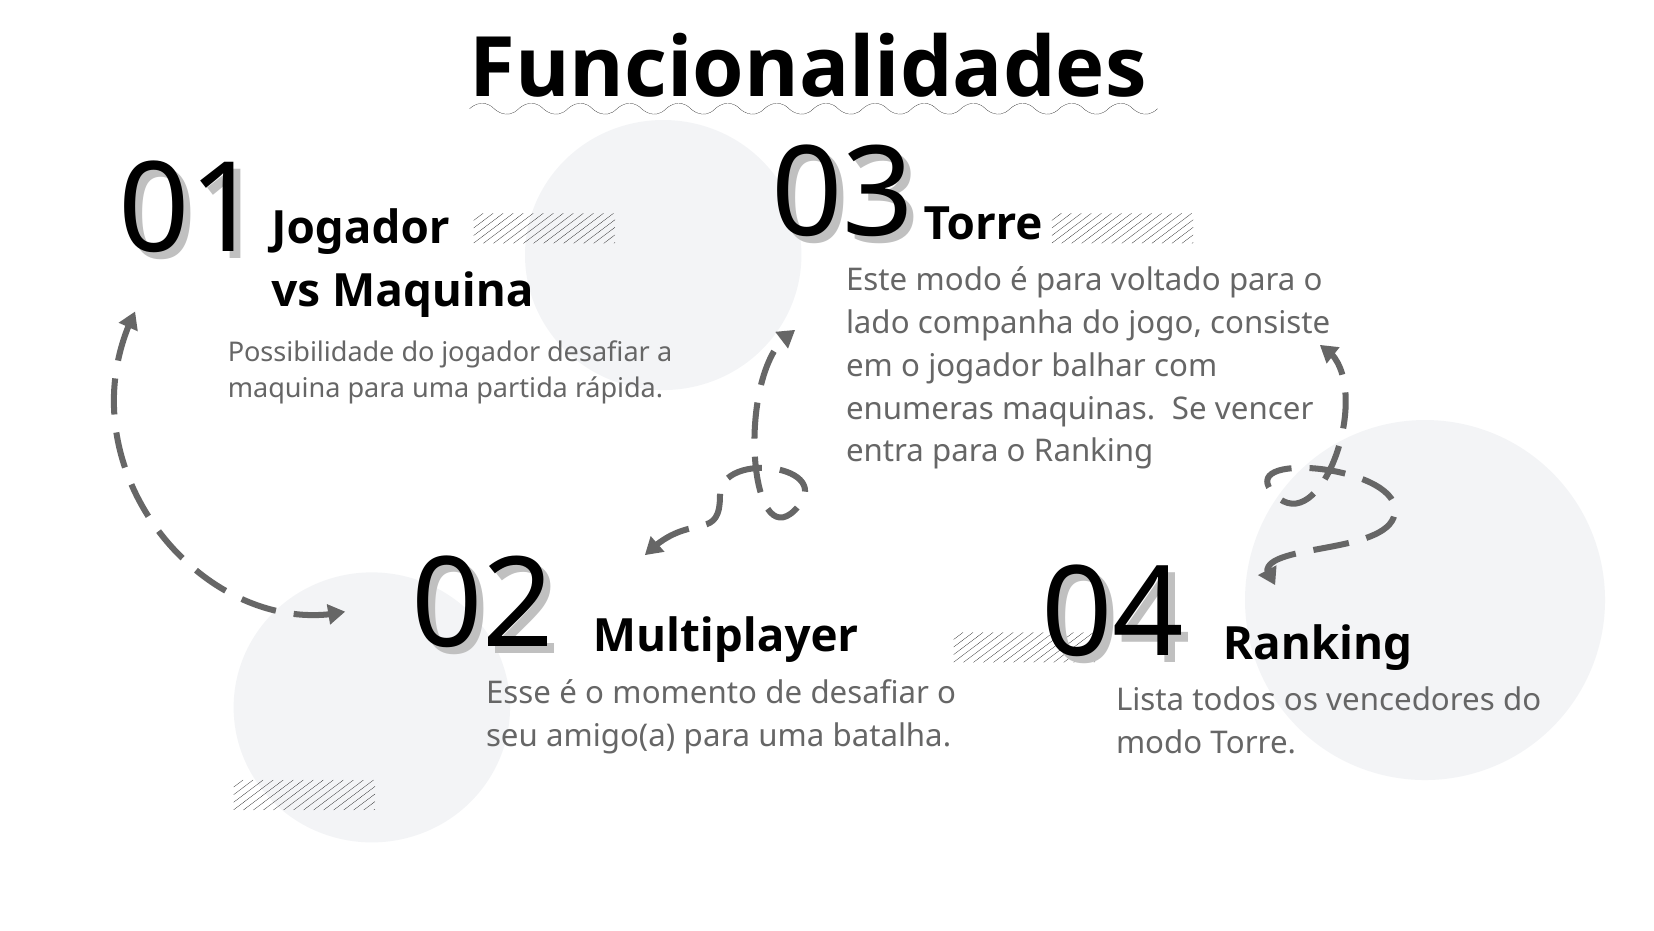

Funcionalidades
03
01
Torre
Jogador
vs Maquina
Este modo é para voltado para o lado companha do jogo, consiste em o jogador balhar com enumeras maquinas. Se vencer entra para o Ranking
Possibilidade do jogador desafiar a maquina para uma partida rápida.
02
04
Multiplayer
Ranking
Esse é o momento de desafiar o seu amigo(a) para uma batalha.
Lista todos os vencedores do modo Torre.